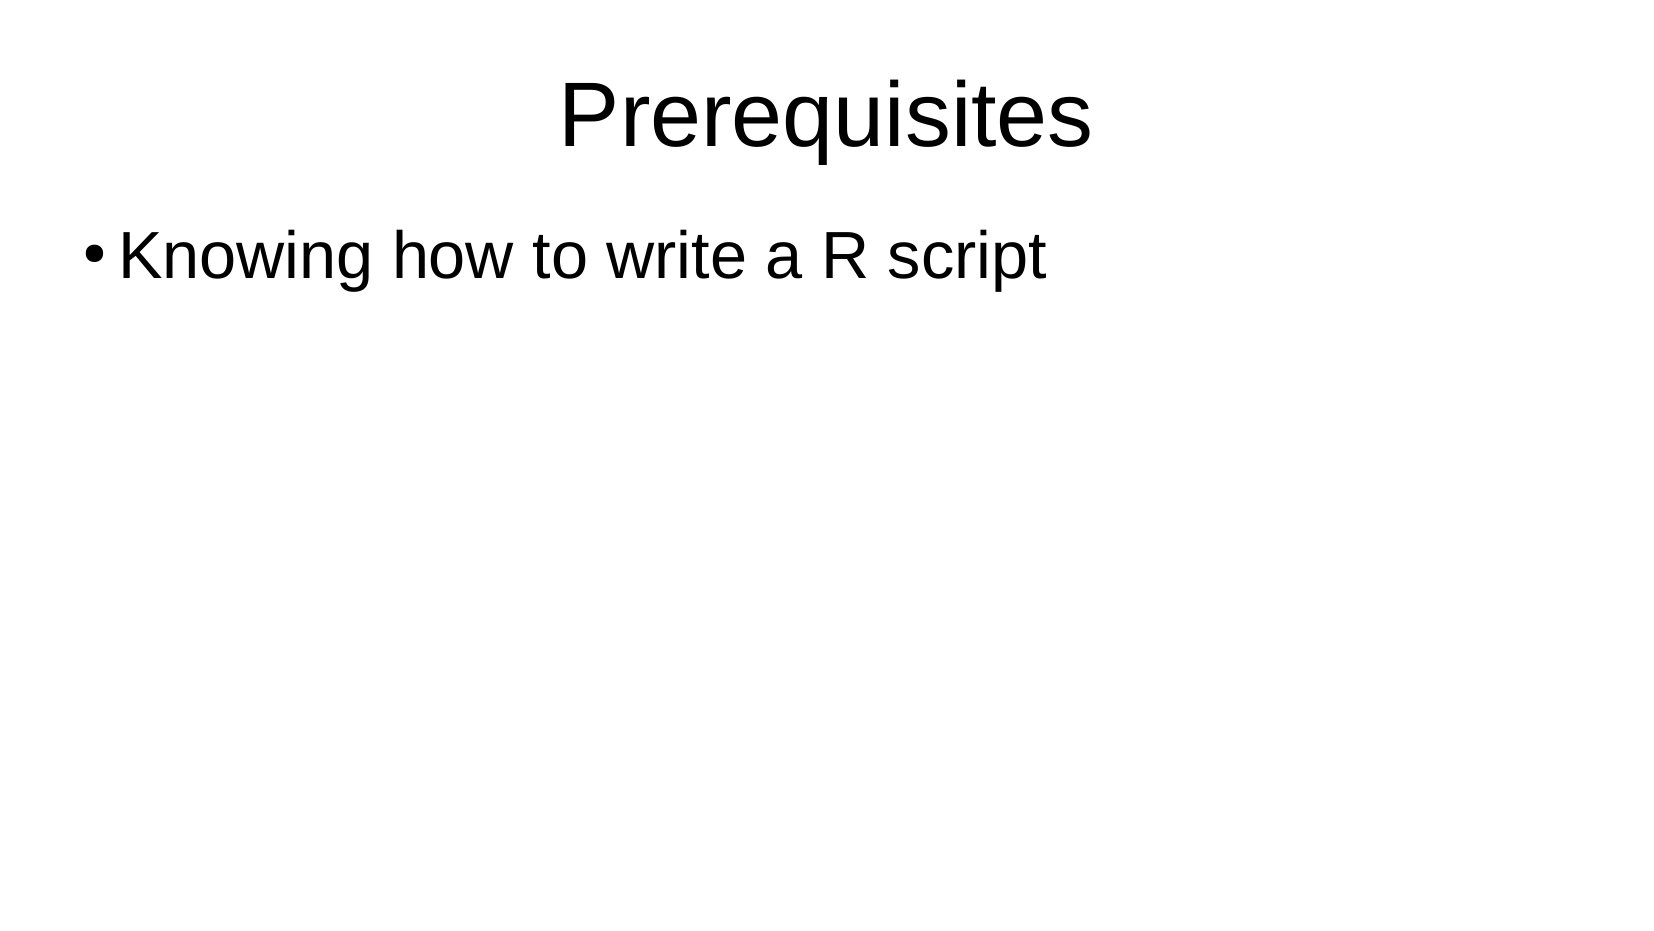

# Prerequisites
Knowing how to write a R script